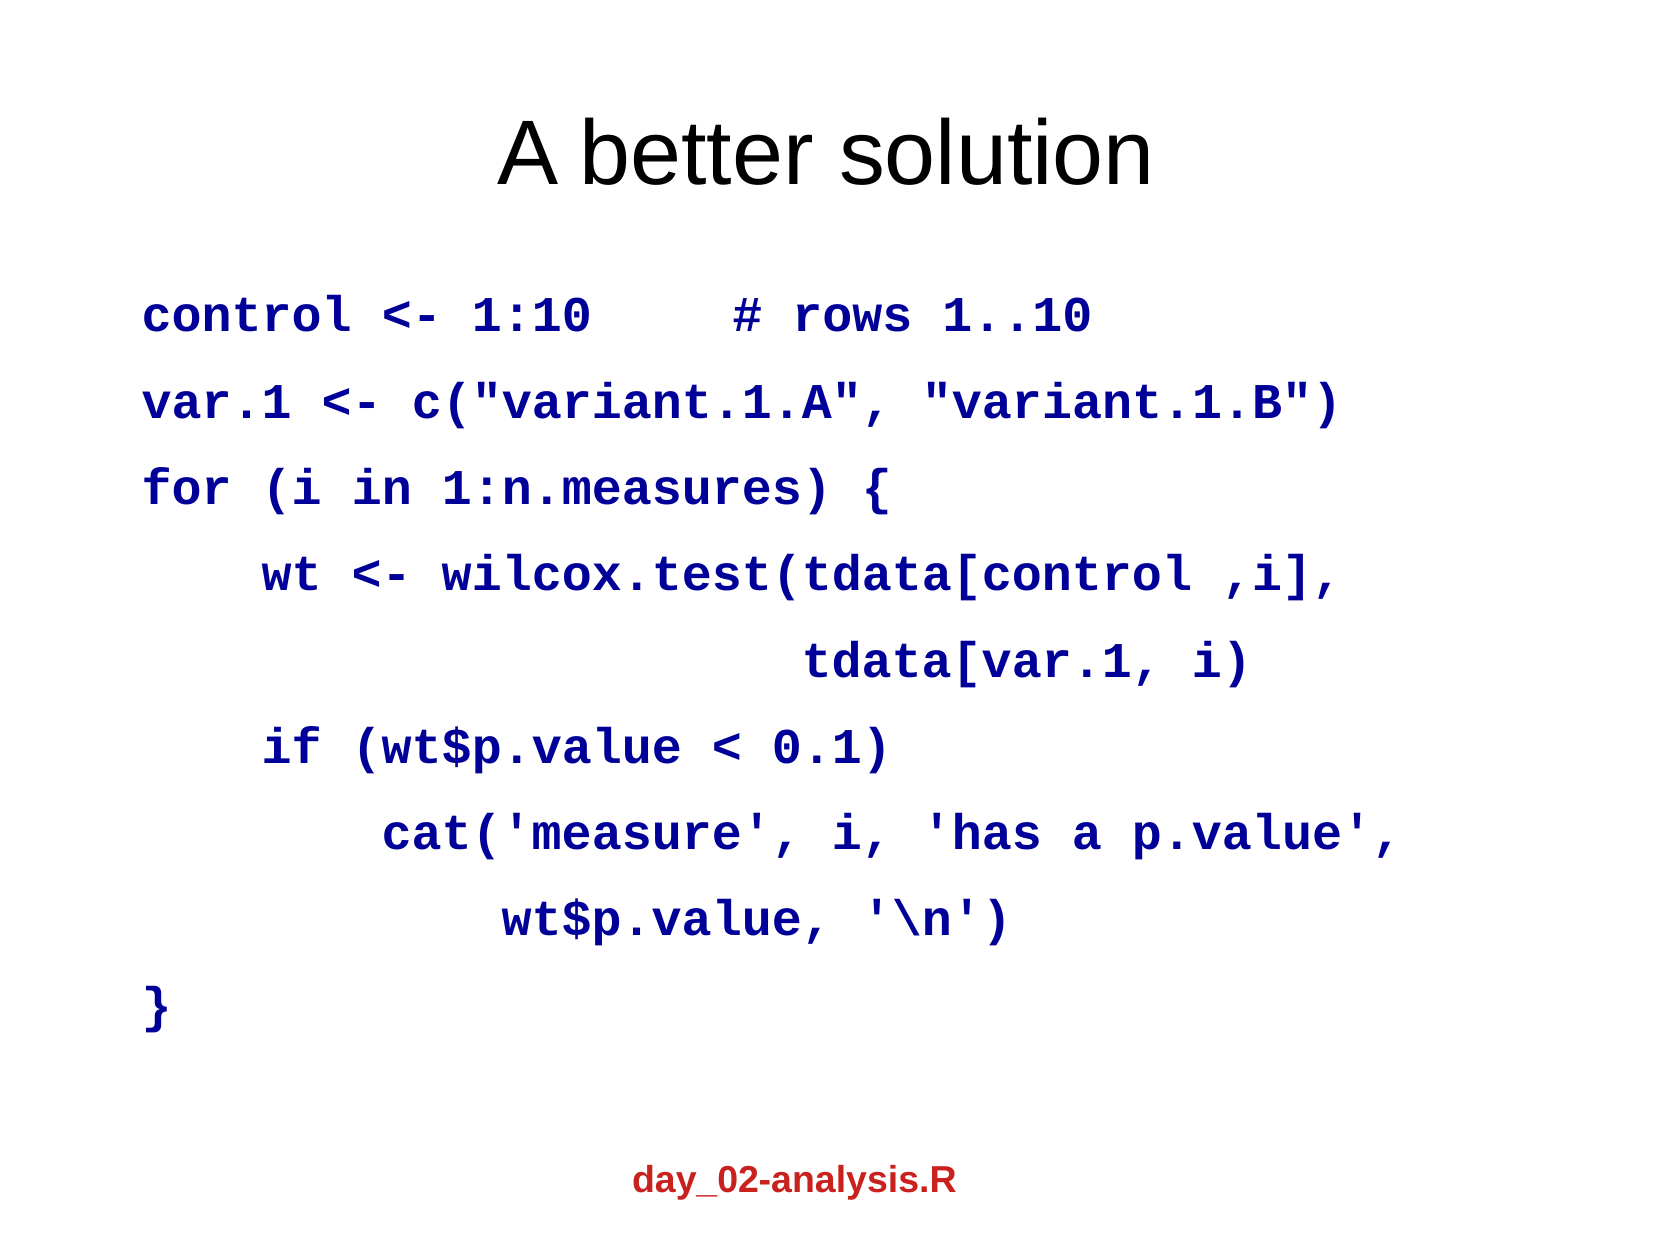

# A better solution
control <- 1:10		# rows 1..10
var.1 <- c("variant.1.A", "variant.1.B")
for (i in 1:n.measures) {
 wt <- wilcox.test(tdata[control ,i],
 tdata[var.1, i)
 if (wt$p.value < 0.1)
 cat('measure', i, 'has a p.value',
 wt$p.value, '\n')
}
day_02-analysis.R